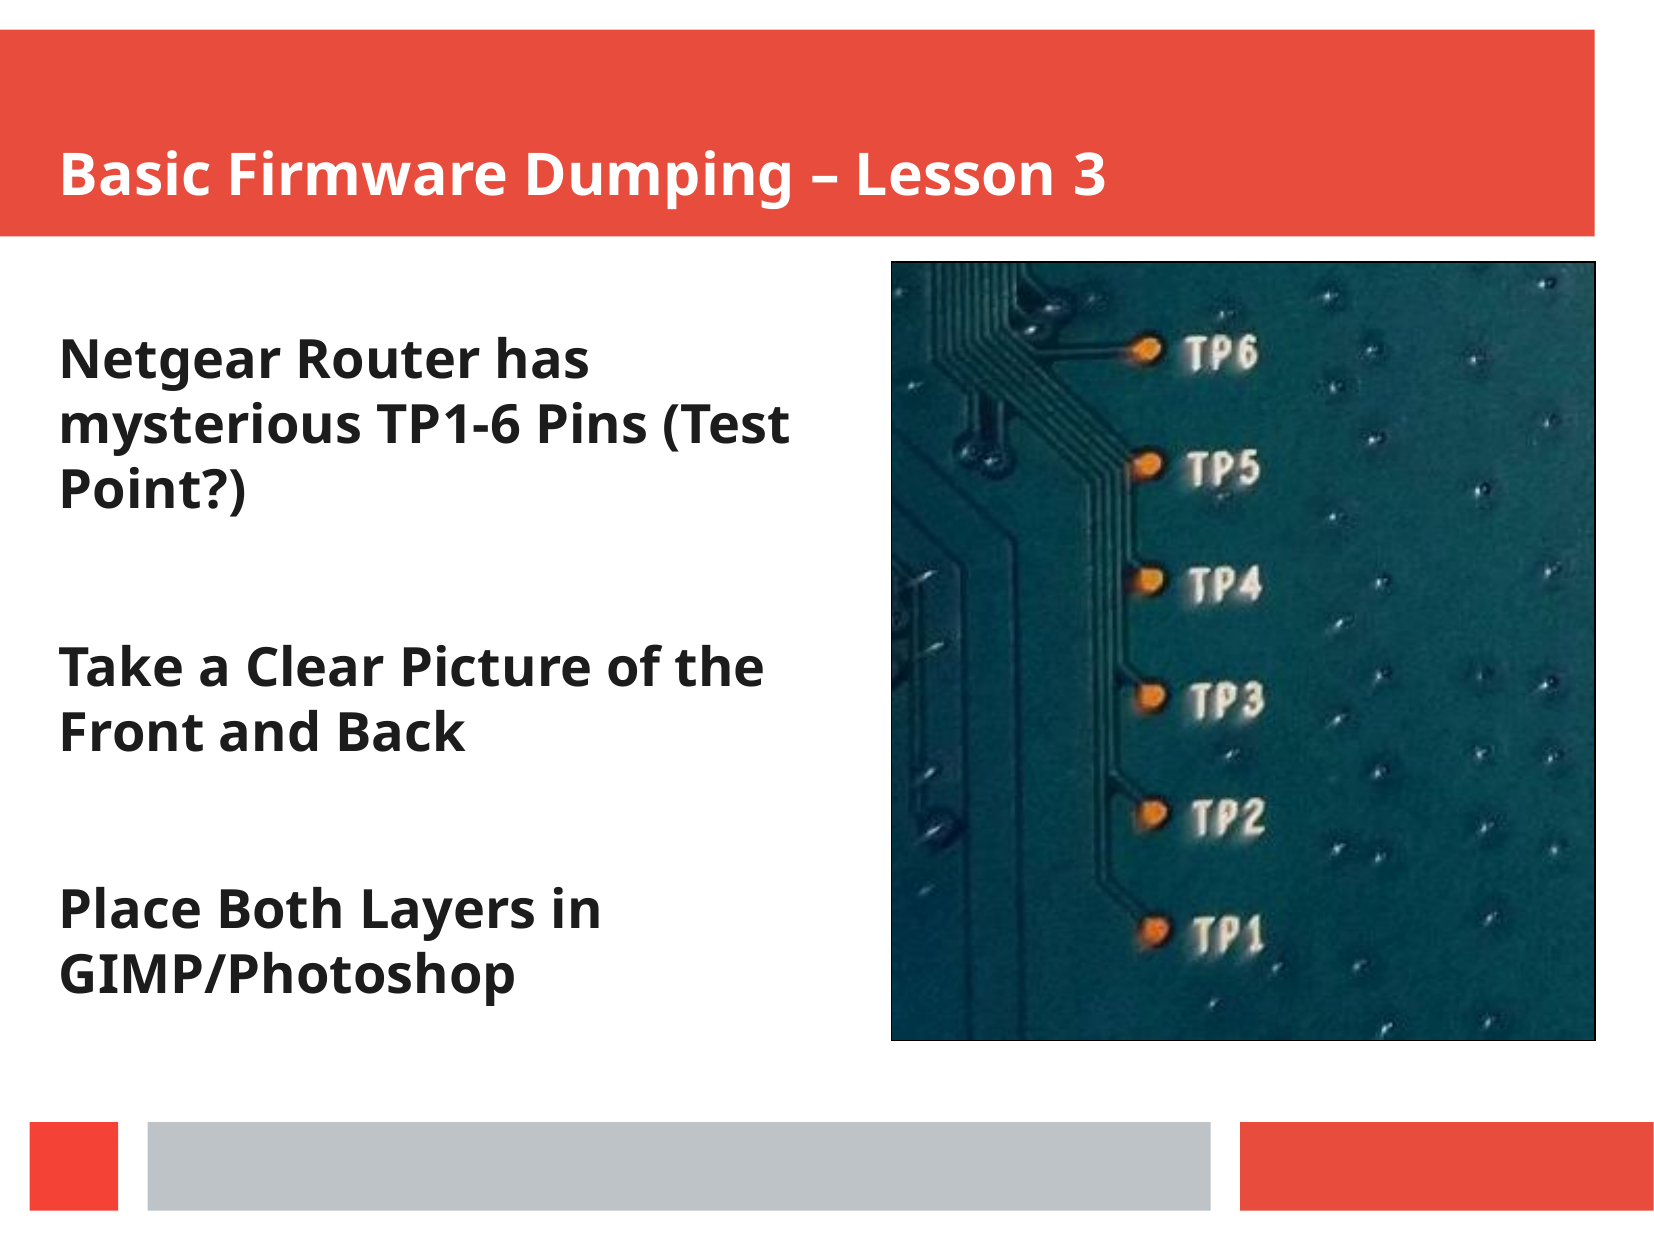

Basic Firmware Dumping – Lesson 3
Netgear Router has mysterious TP1-6 Pins (Test Point?)
Take a Clear Picture of the Front and Back
Place Both Layers in GIMP/Photoshop